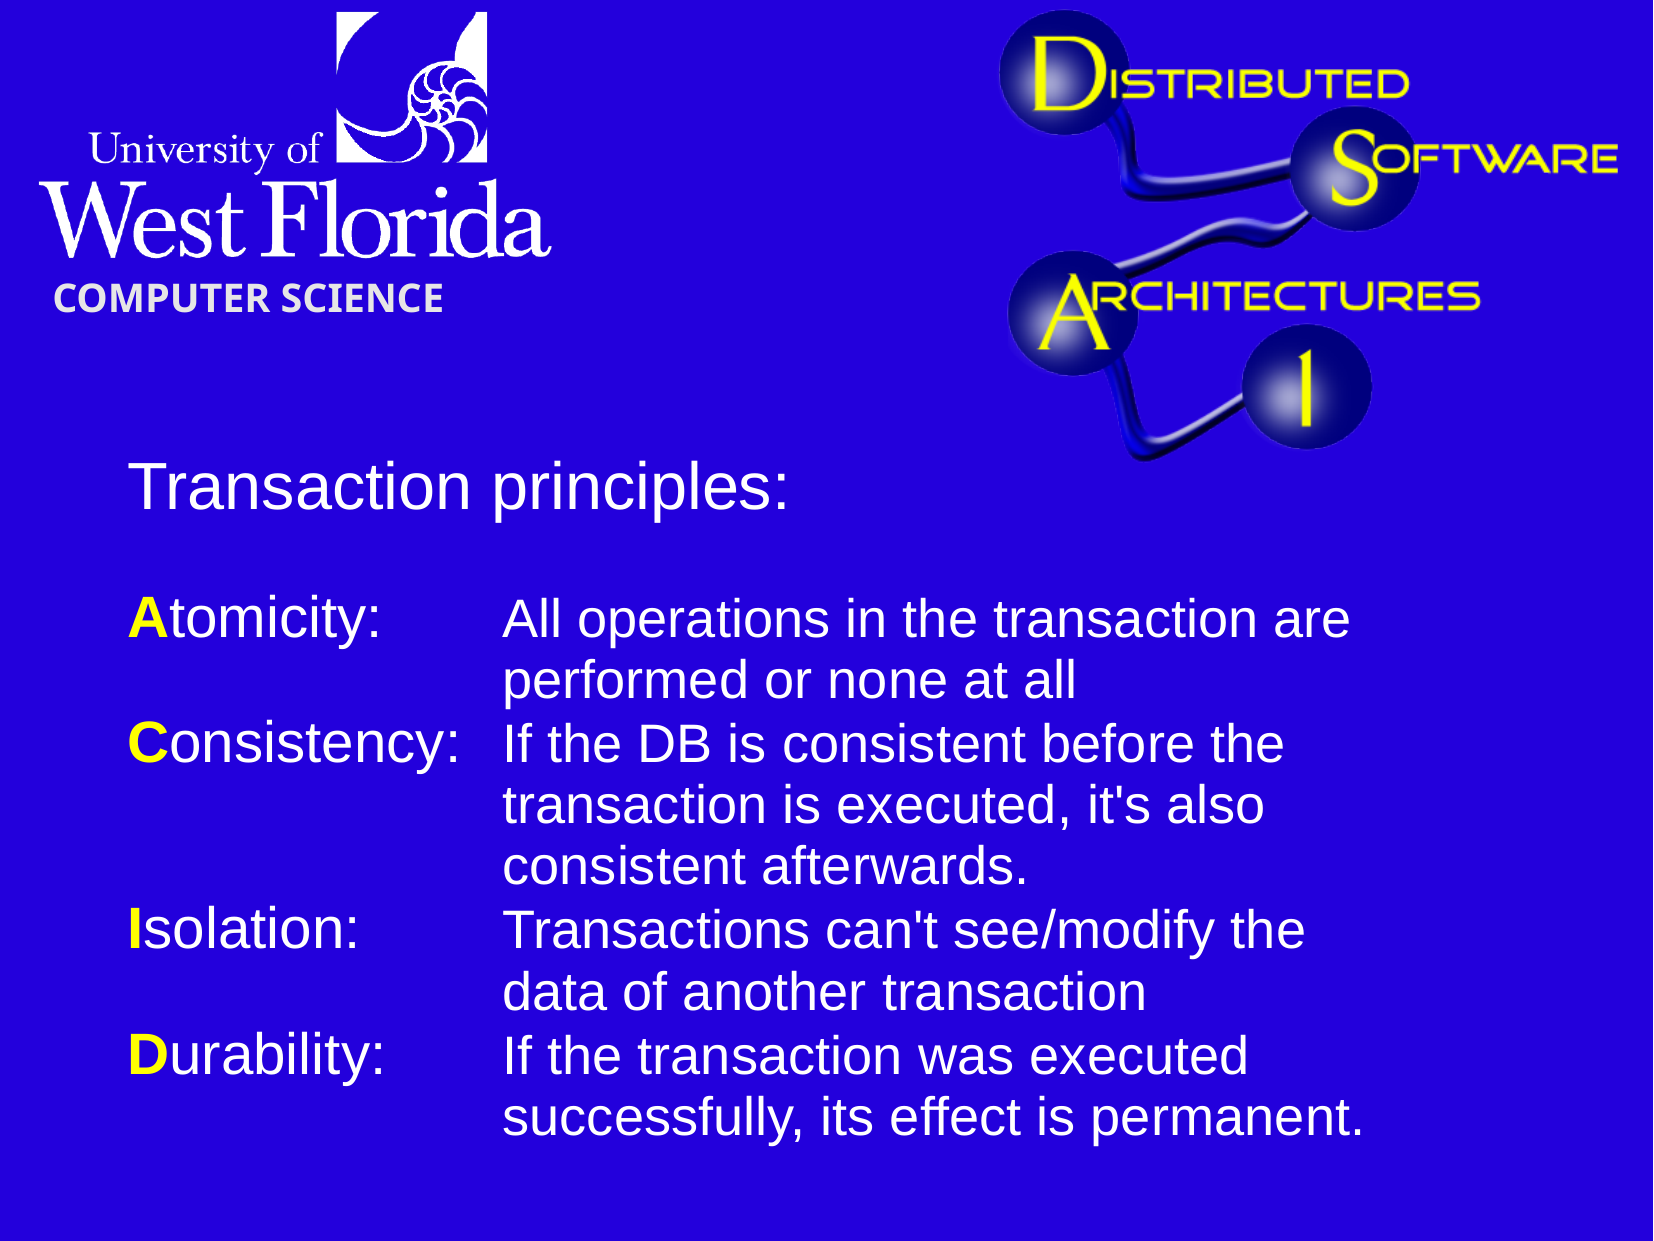

COMPUTER SCIENCE
Transaction principles:
Atomicity: 		All operations in the transaction are
					performed or none at all
Consistency: 	If the DB is consistent before the
					transaction is executed, it's also
					consistent afterwards.
Isolation: 		Transactions can't see/modify the 							data of another transaction
Durability: 		If the transaction was executed
					successfully, its effect is permanent.